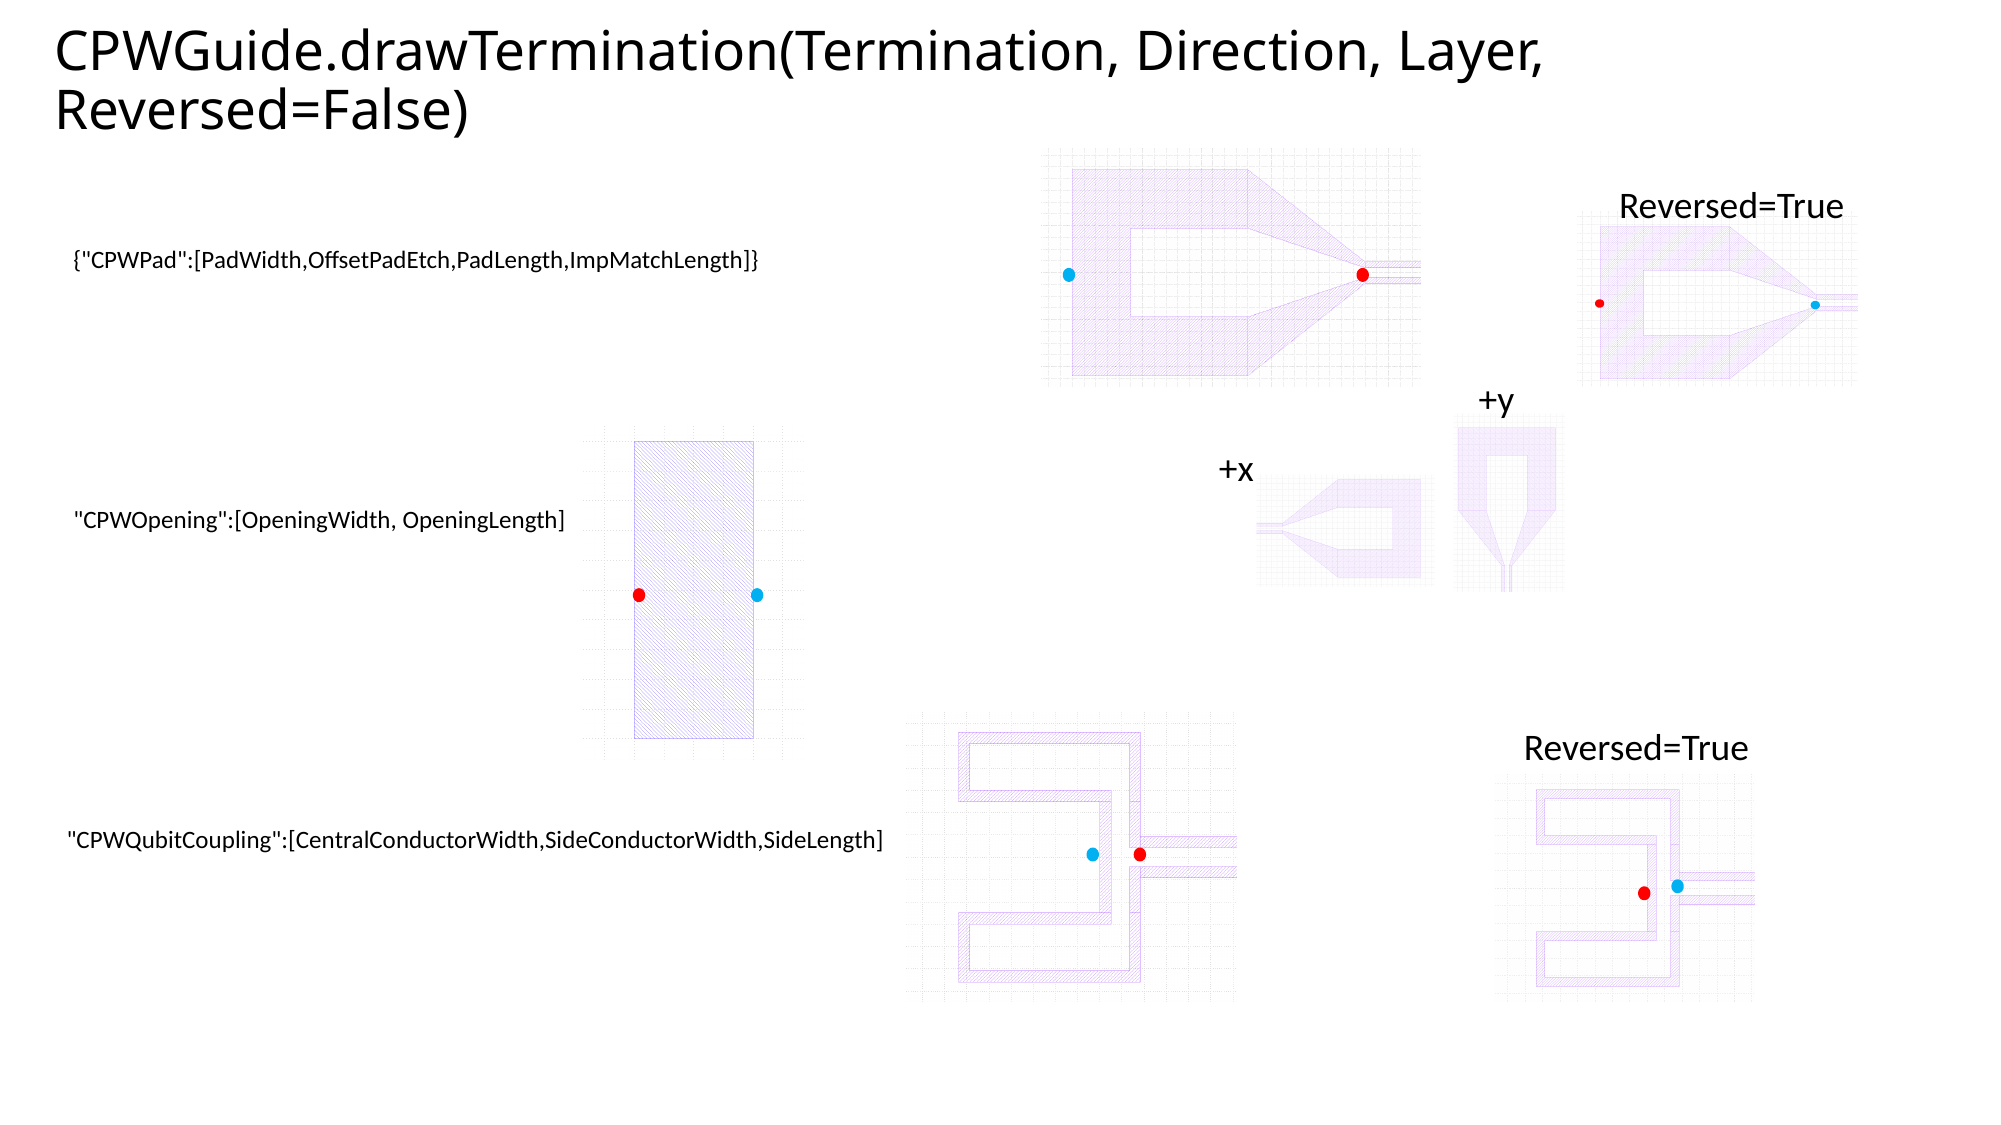

# CPWGuide.drawTermination(Termination, Direction, Layer, Reversed=False)
Reversed=True
{"CPWPad":[PadWidth,OffsetPadEtch,PadLength,ImpMatchLength]}
+y
+x
"CPWOpening":[OpeningWidth, OpeningLength]
Reversed=True
"CPWQubitCoupling":[CentralConductorWidth,SideConductorWidth,SideLength]